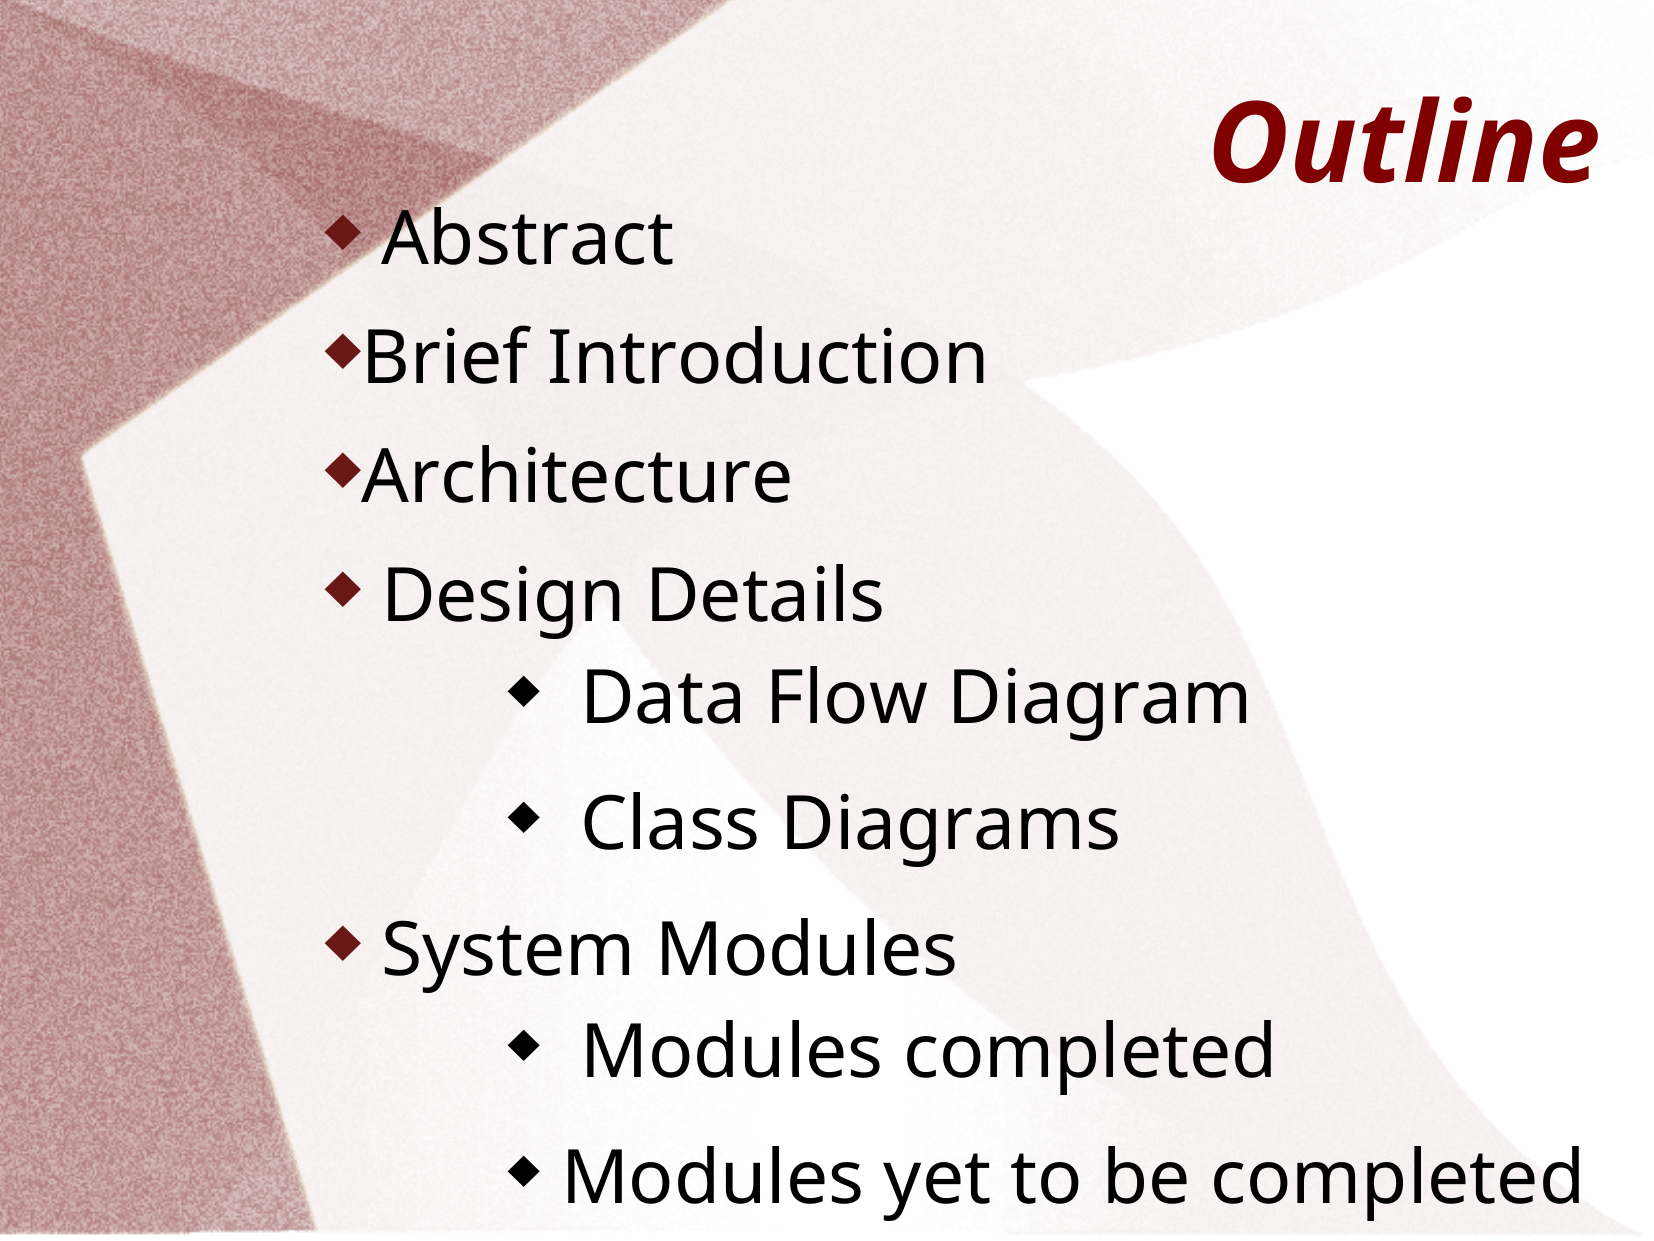

# Outline
 Abstract
Brief Introduction
Architecture
 Design Details
 Data Flow Diagram
 Class Diagrams
 System Modules
 Modules completed
Modules yet to be completed
 Snapshots
 References